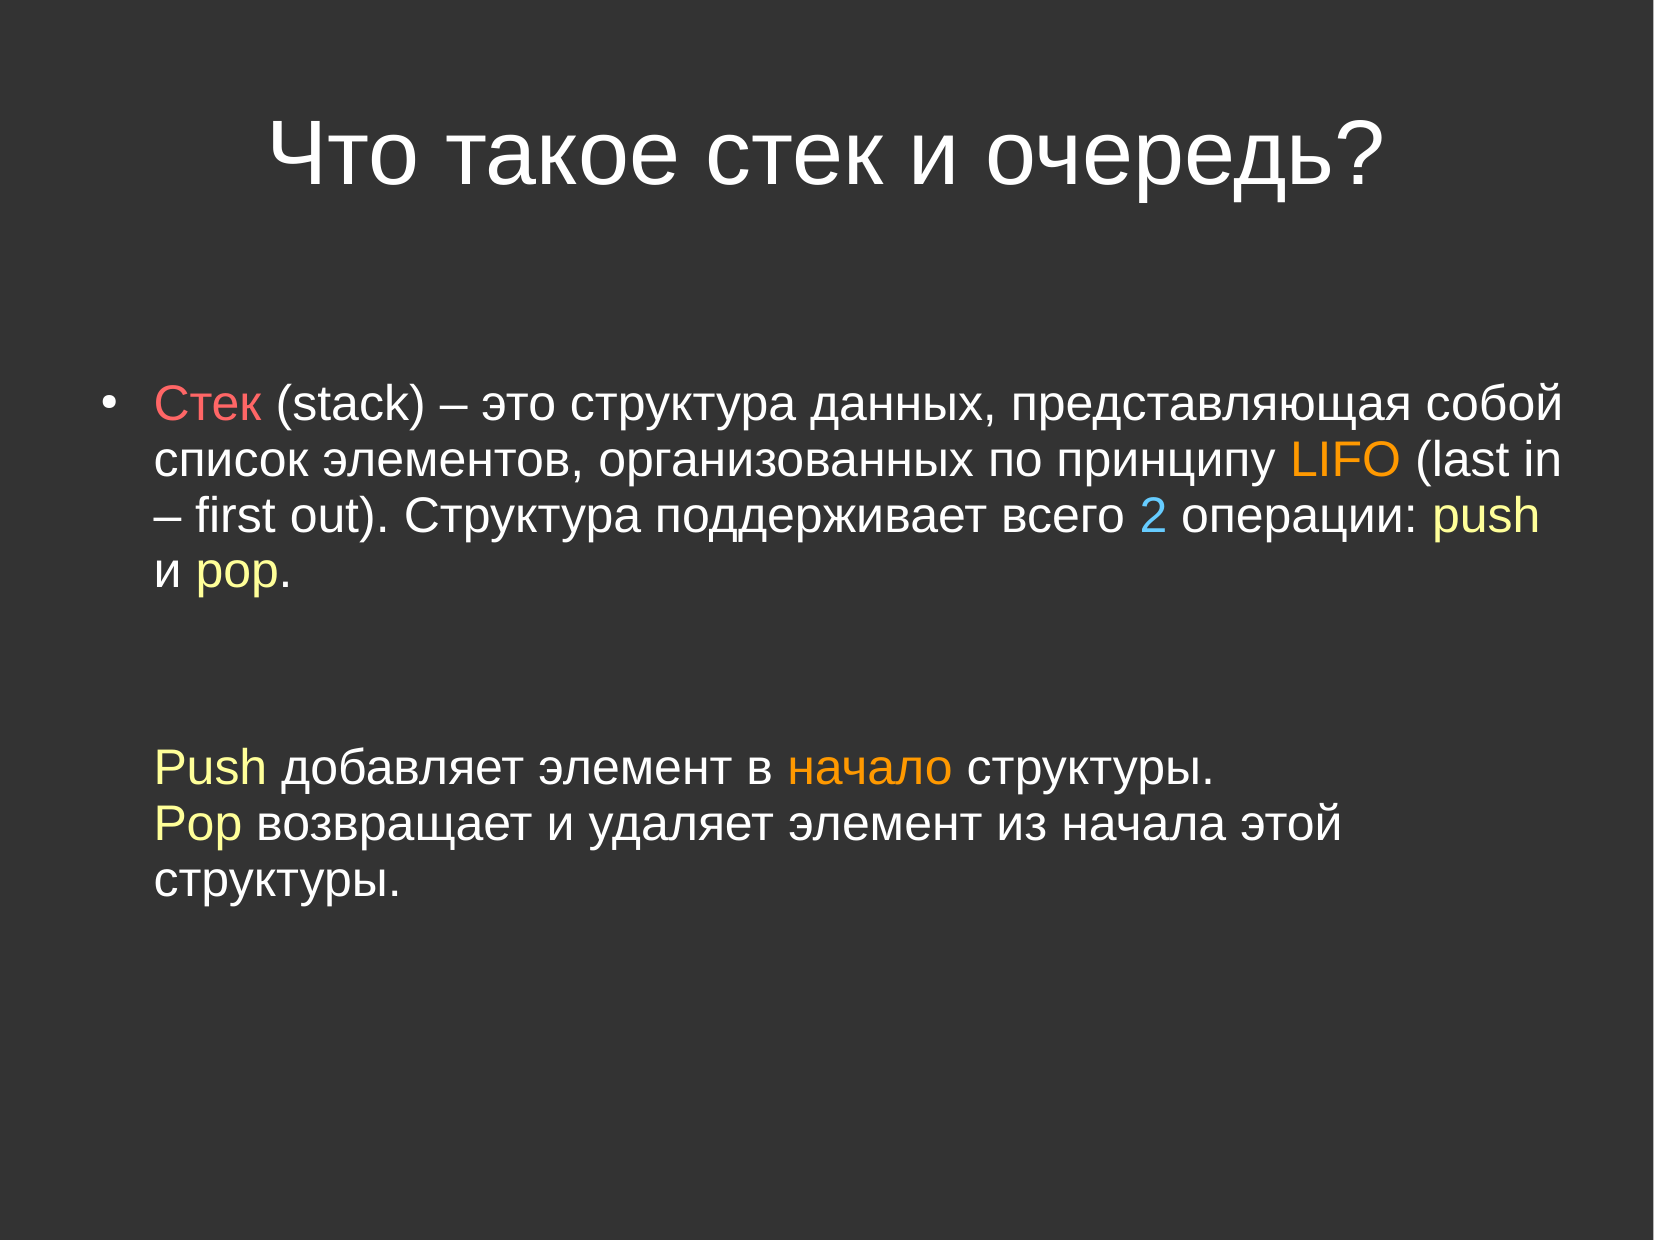

# Что такое стек и очередь?
Стек (stack) – это структура данных, представляющая собой список элементов, организованных по принципу LIFO (last in – first out). Структура поддерживает всего 2 операции: push и pop.
Push добавляет элемент в начало структуры.
Pop возвращает и удаляет элемент из начала этой структуры.